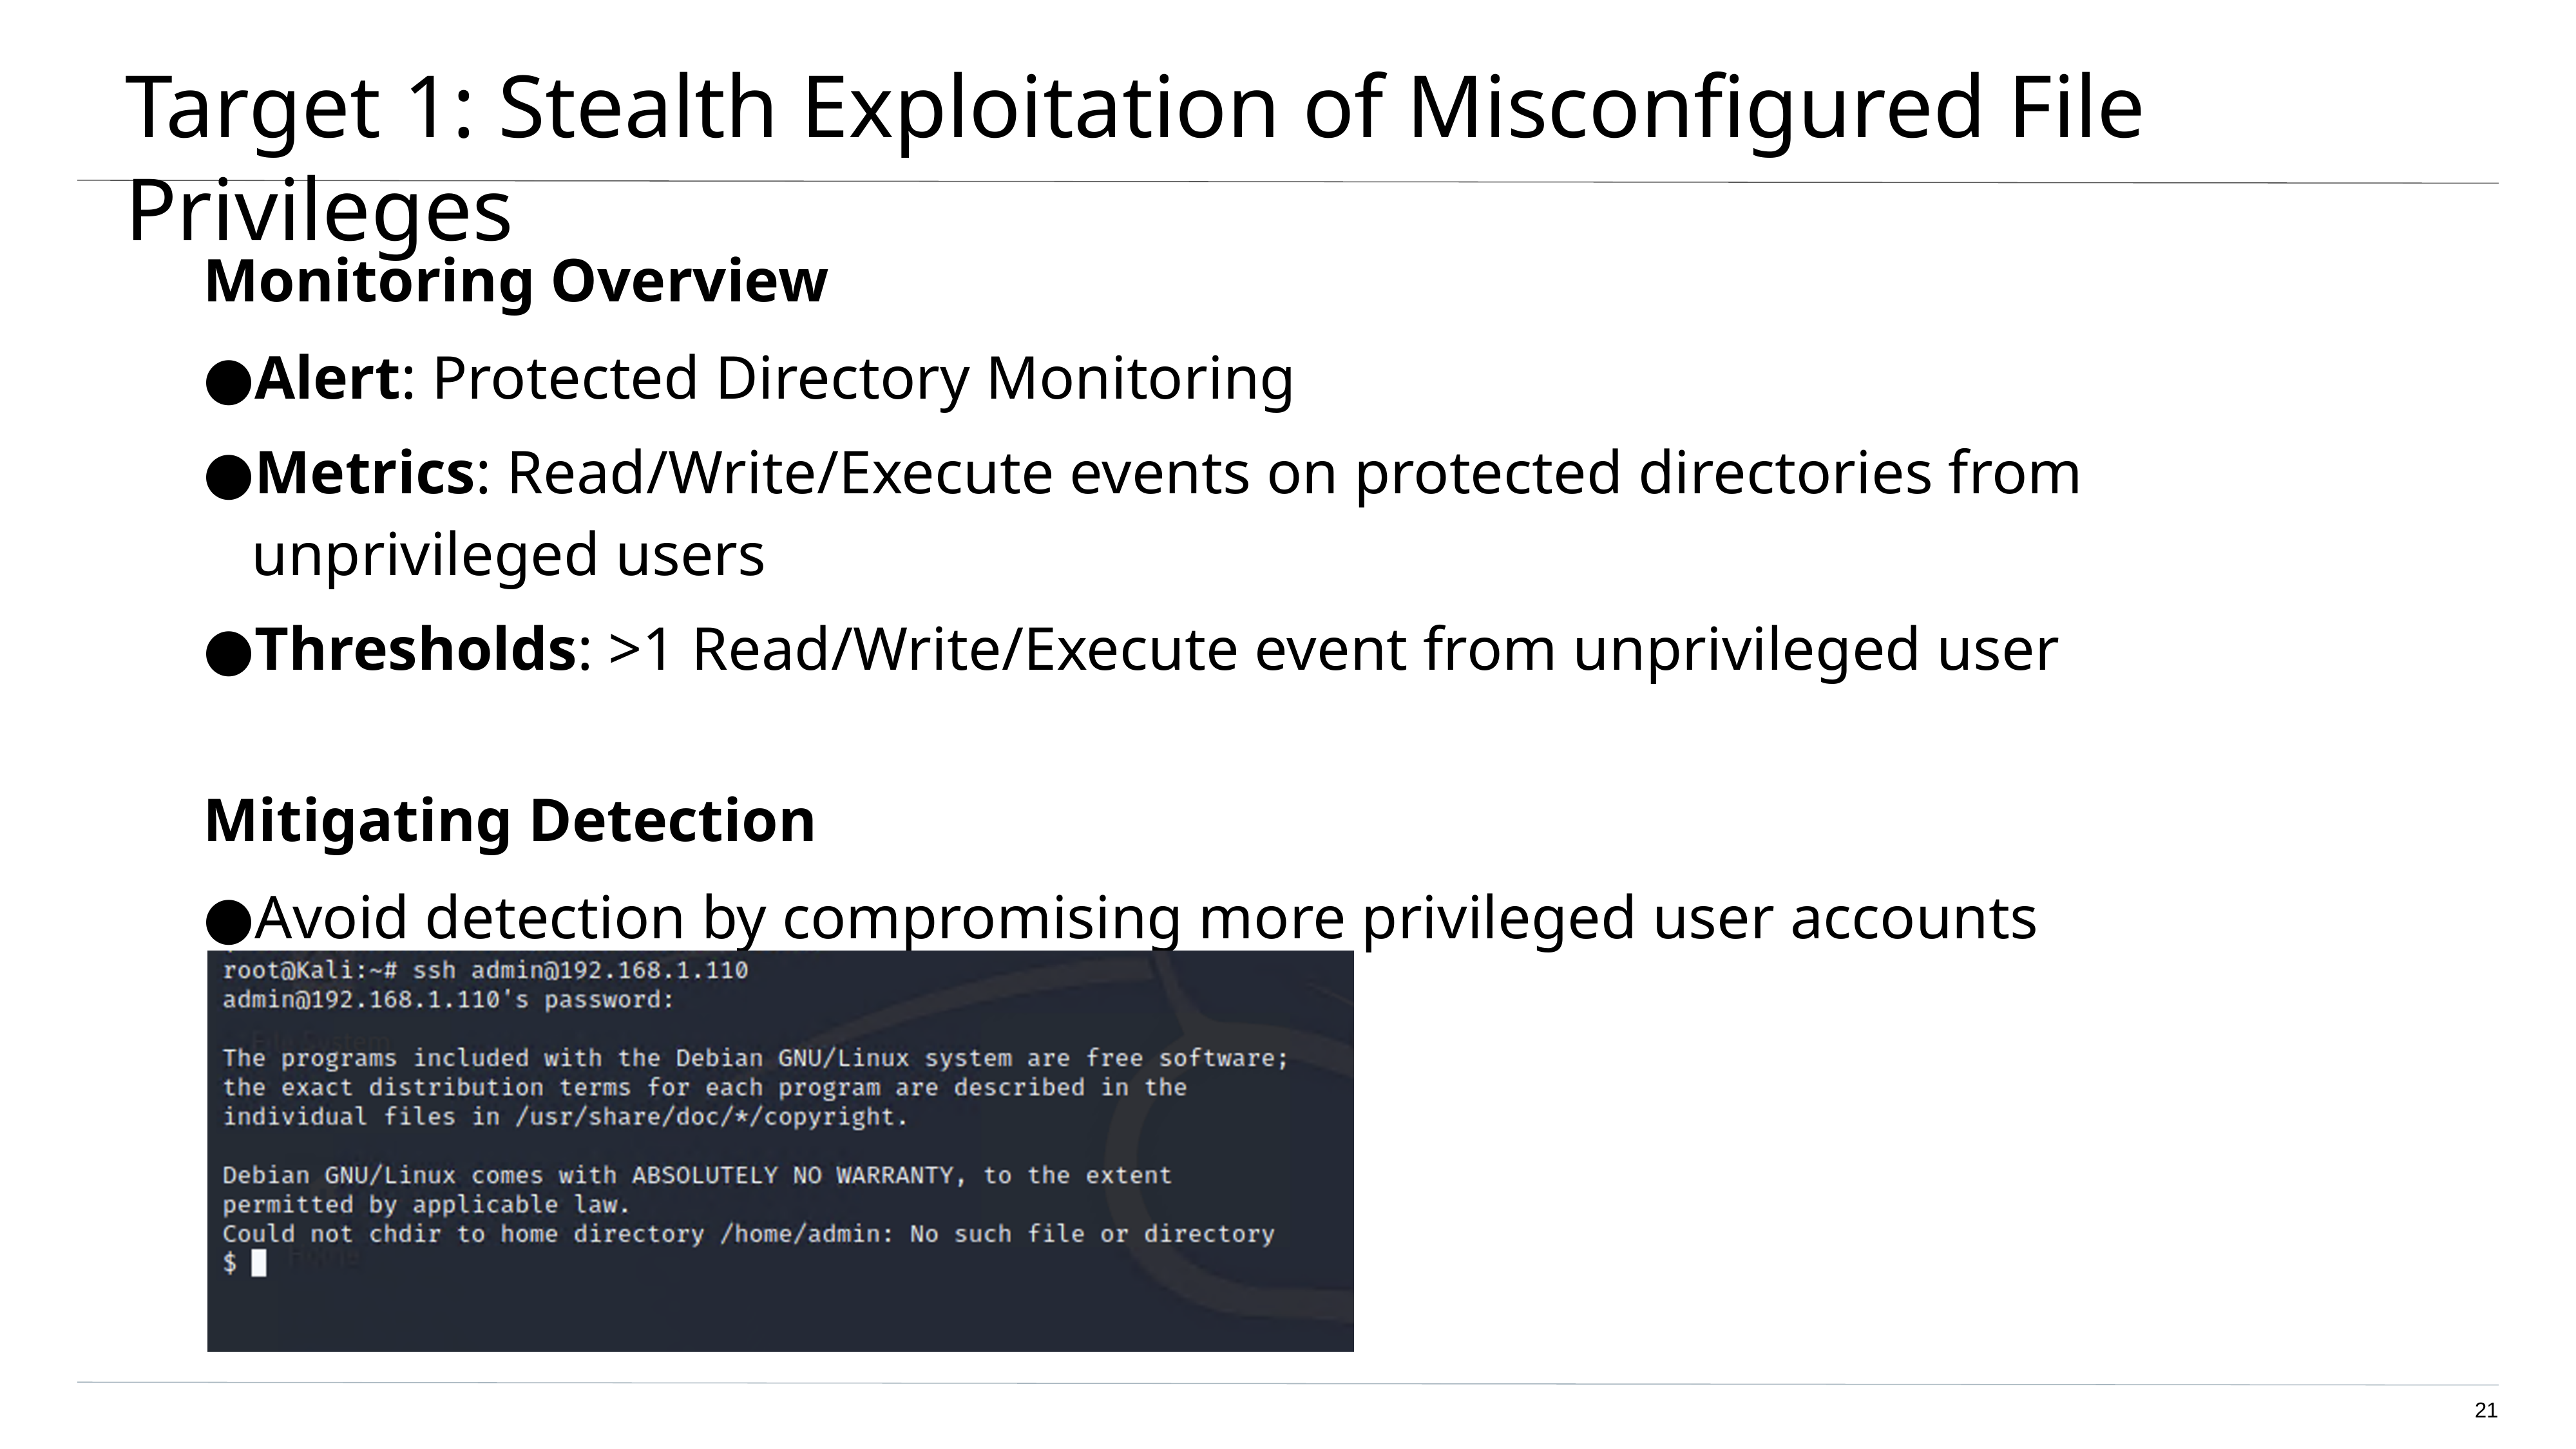

# Target 1: Stealth Exploitation of Misconfigured File Privileges
Monitoring Overview
Alert: Protected Directory Monitoring
Metrics: Read/Write/Execute events on protected directories from unprivileged users
Thresholds: >1 Read/Write/Execute event from unprivileged user
Mitigating Detection
Avoid detection by compromising more privileged user accounts